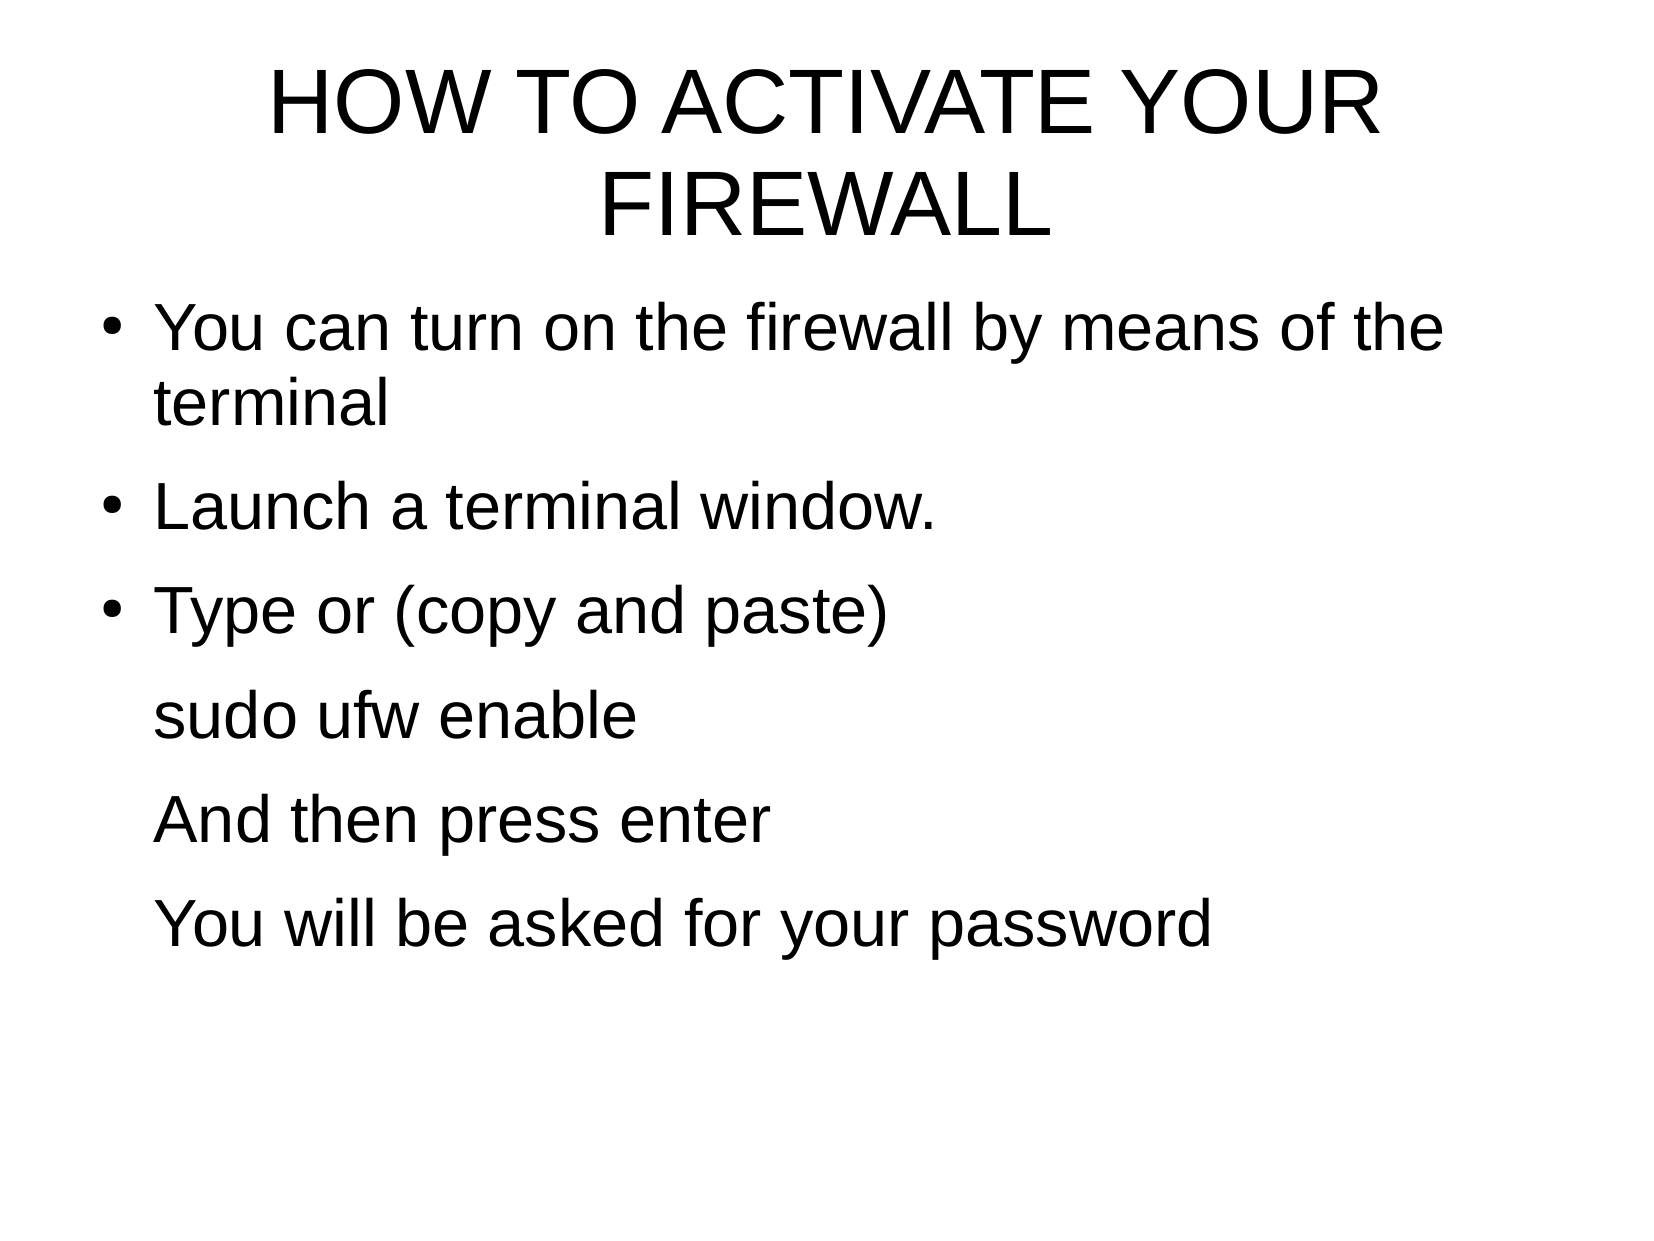

# HOW TO ACTIVATE YOUR FIREWALL
You can turn on the firewall by means of the terminal
Launch a terminal window.
Type or (copy and paste)
sudo ufw enable
And then press enter
You will be asked for your password